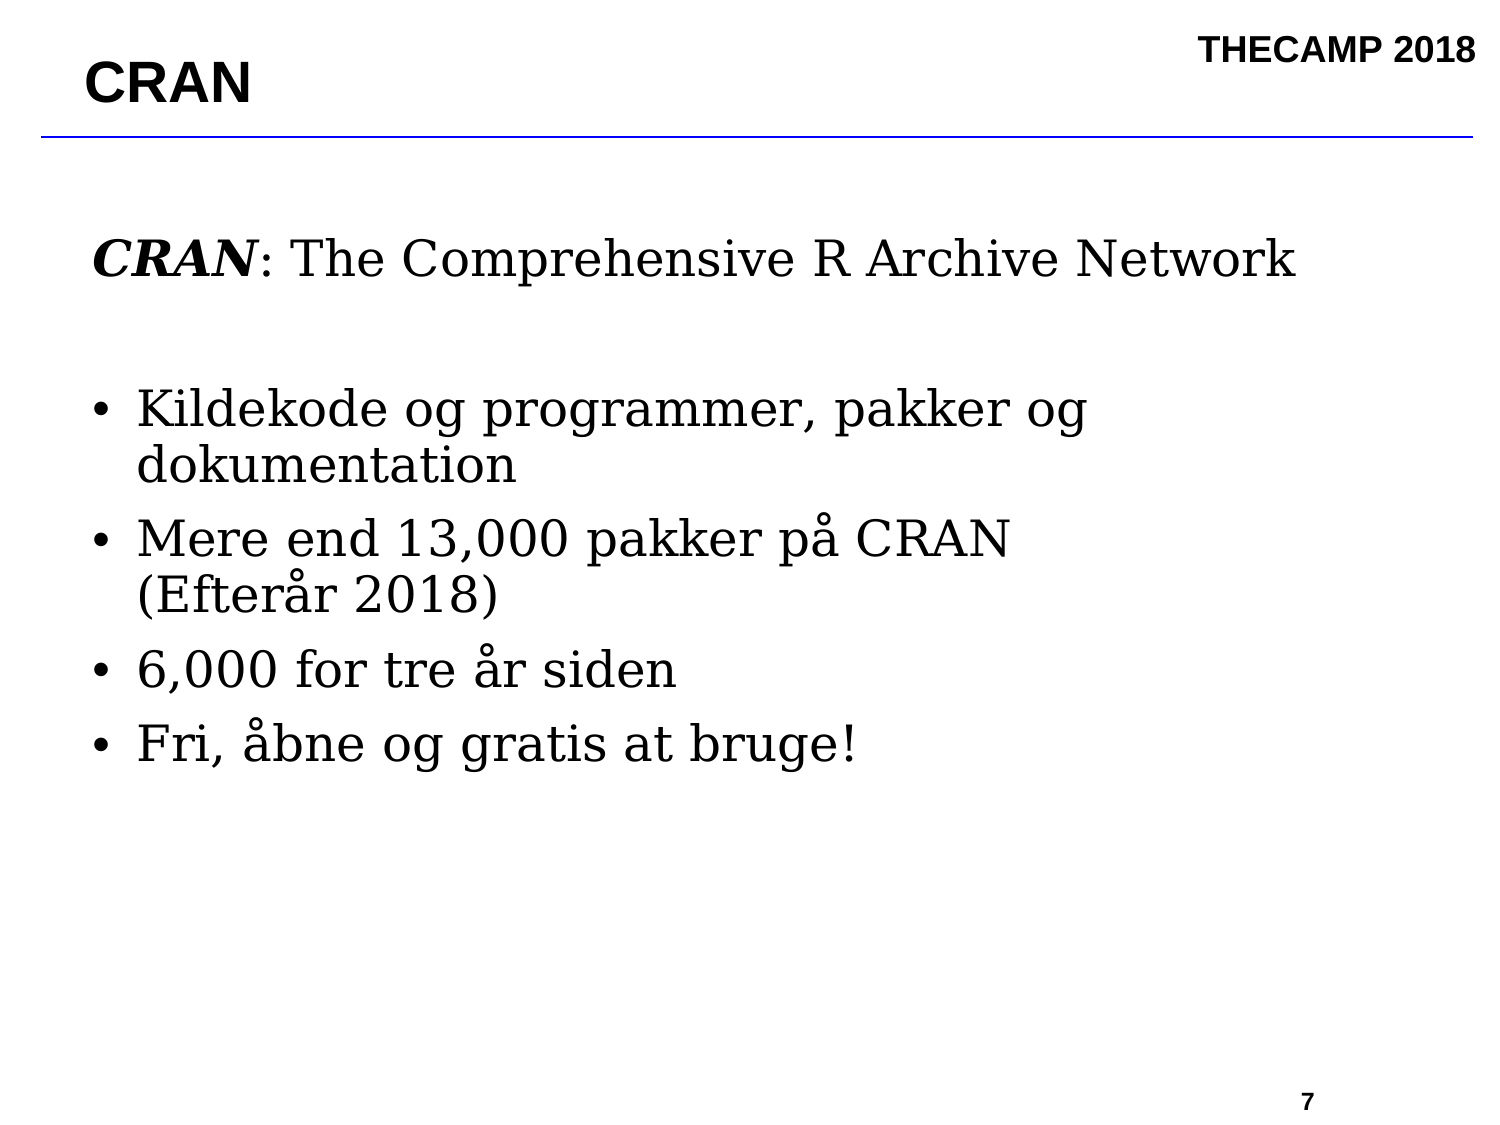

# CRAN
CRAN: The Comprehensive R Archive Network
Kildekode og programmer, pakker og dokumentation
Mere end 13,000 pakker på CRAN
(Efterår 2018)
6,000 for tre år siden
Fri, åbne og gratis at bruge!